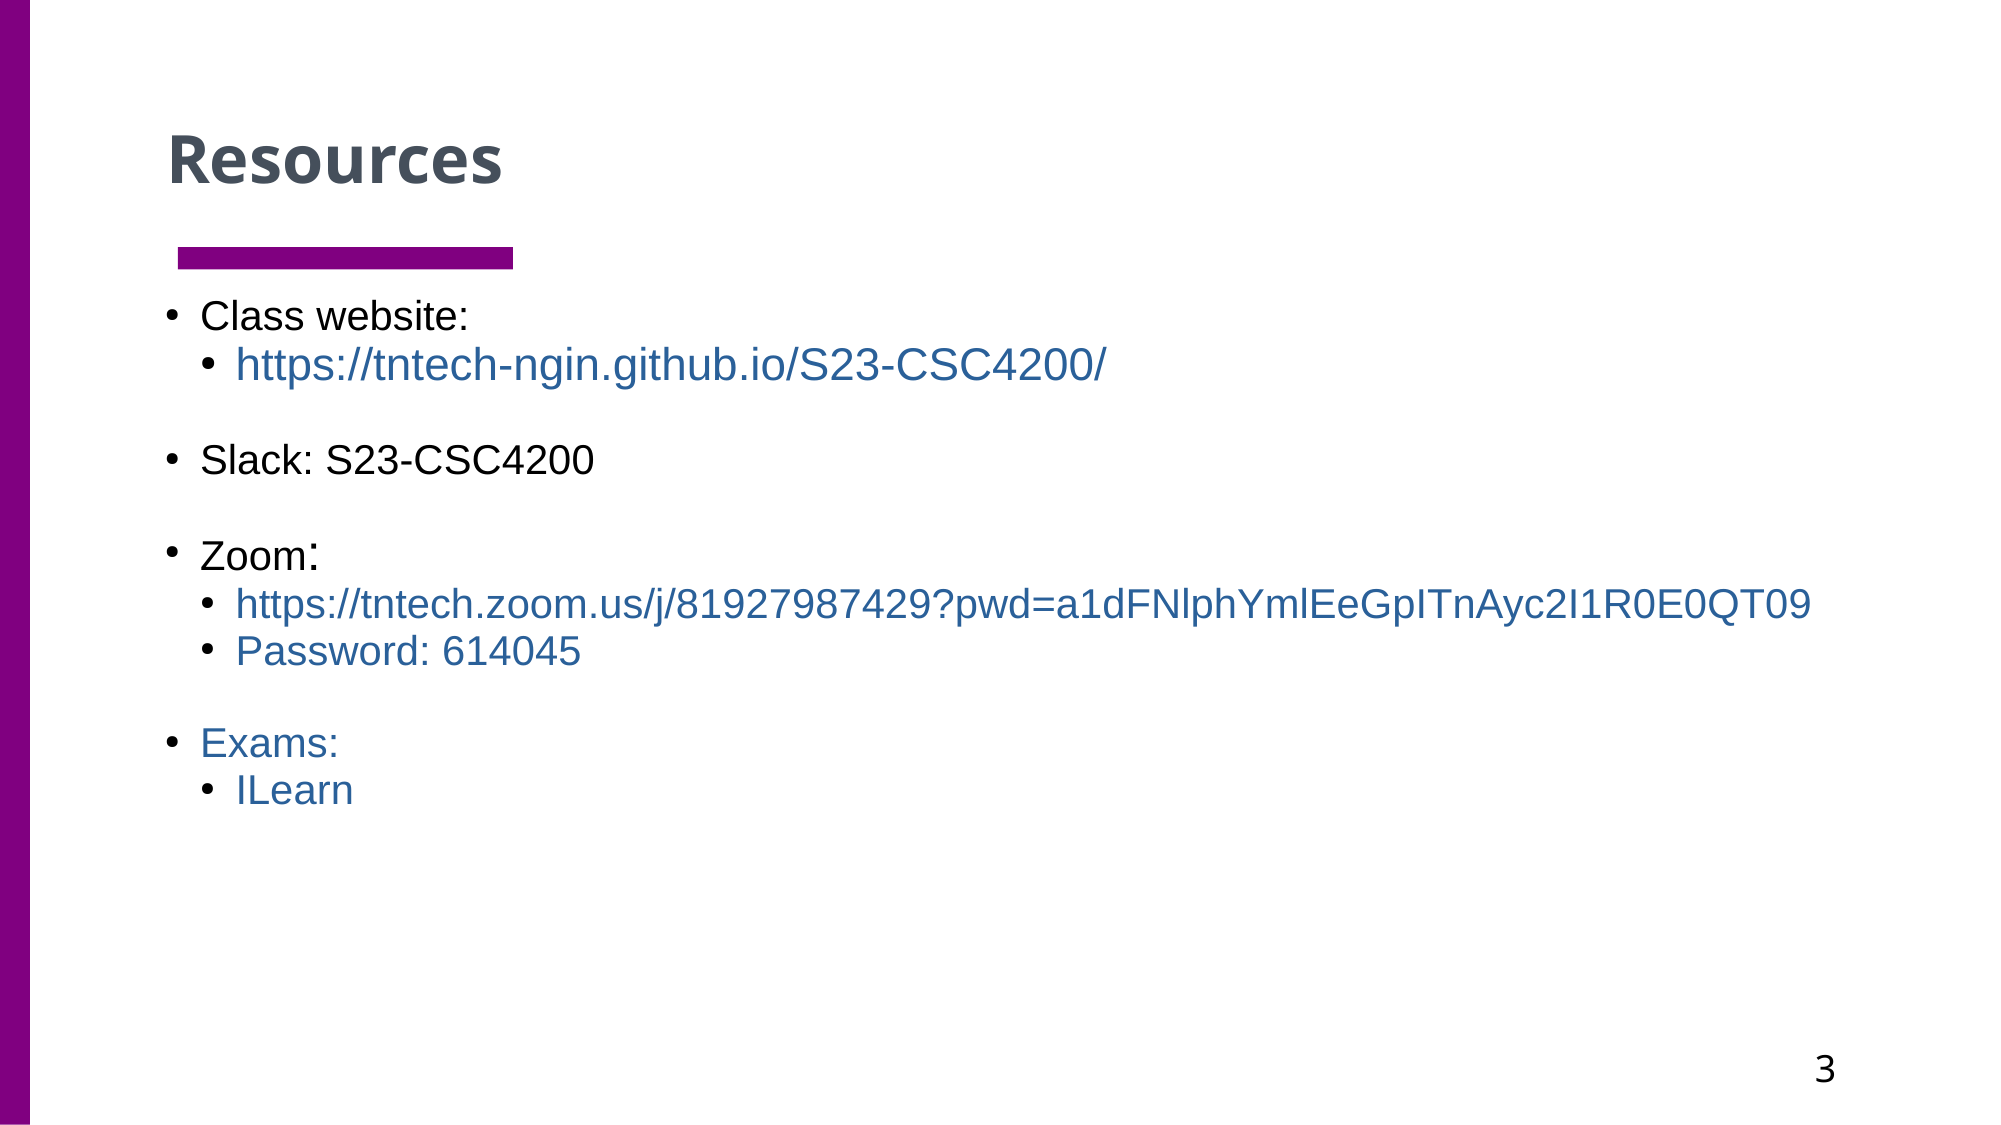

Resources
Class website:
https://tntech-ngin.github.io/S23-CSC4200/
Slack: S23-CSC4200
Zoom:
https://tntech.zoom.us/j/81927987429?pwd=a1dFNlphYmlEeGpITnAyc2I1R0E0QT09
Password: 614045
Exams:
ILearn